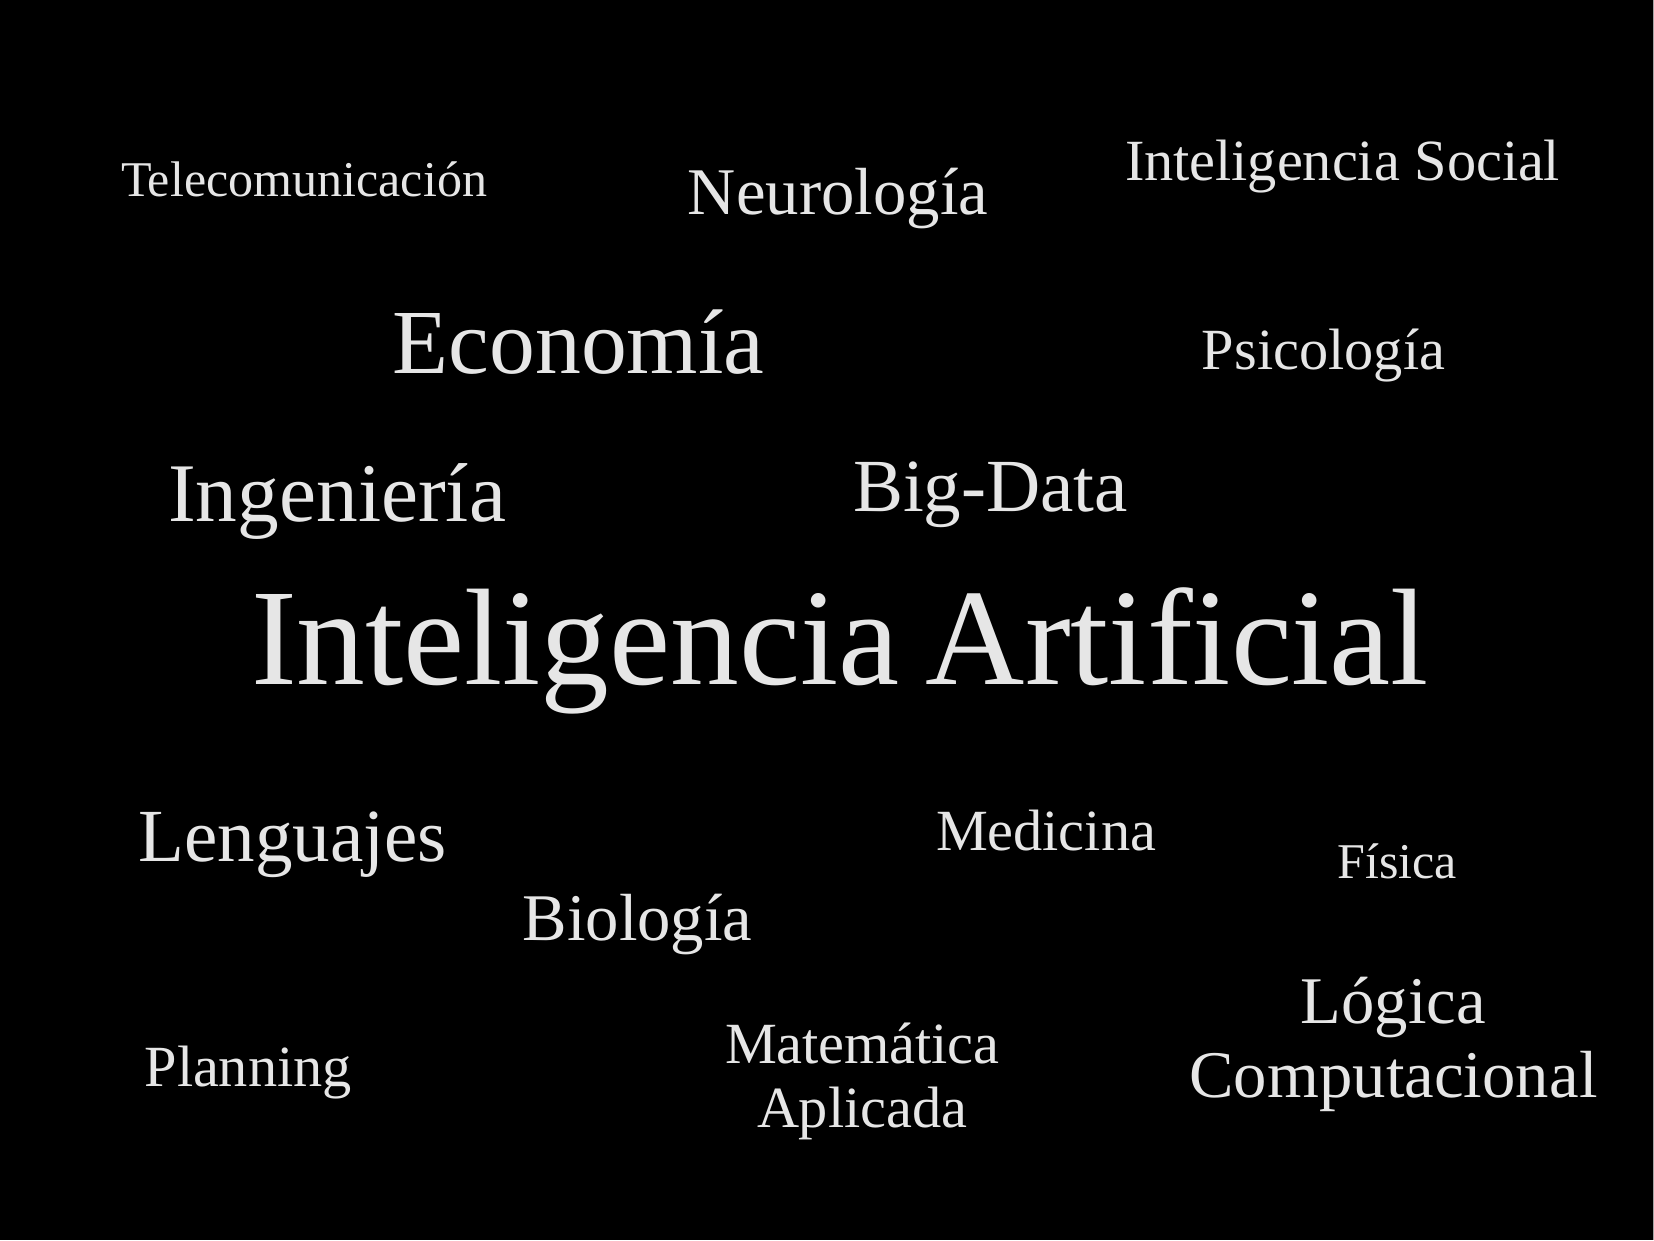

Inteligencia Social
Telecomunicación
Neurología
Economía
Psicología
Big-Data
Ingeniería
Inteligencia Artificial
Lenguajes
Medicina
Física
Biología
Lógica Computacional
Matemática Aplicada
Planning